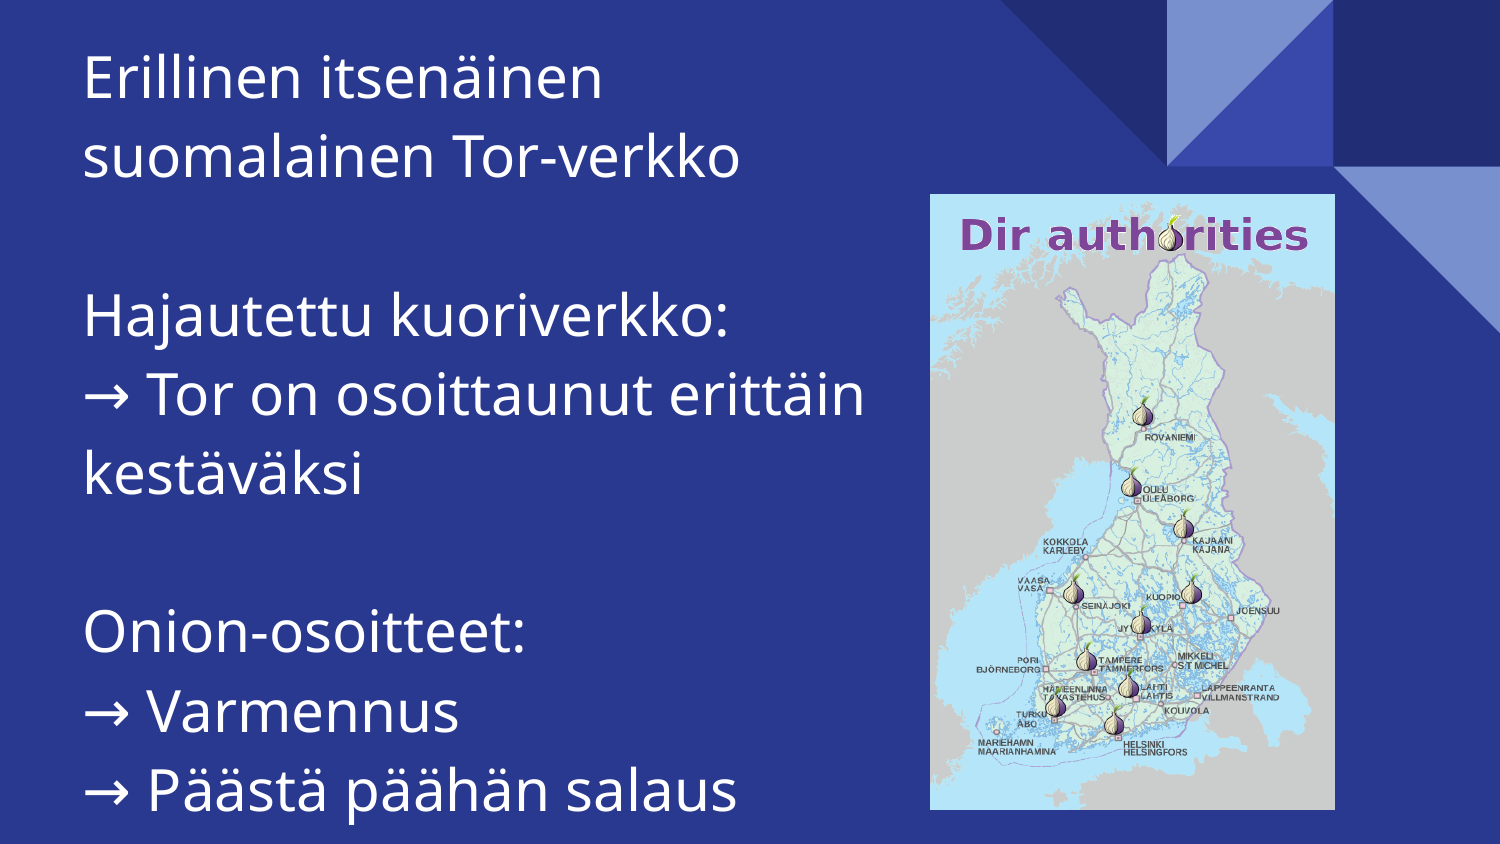

Erillinen itsenäinen suomalainen Tor-verkko
Hajautettu kuoriverkko:
→ Tor on osoittaunut erittäin kestäväksi
Onion-osoitteet:
→ Varmennus
→ Päästä päähän salaus